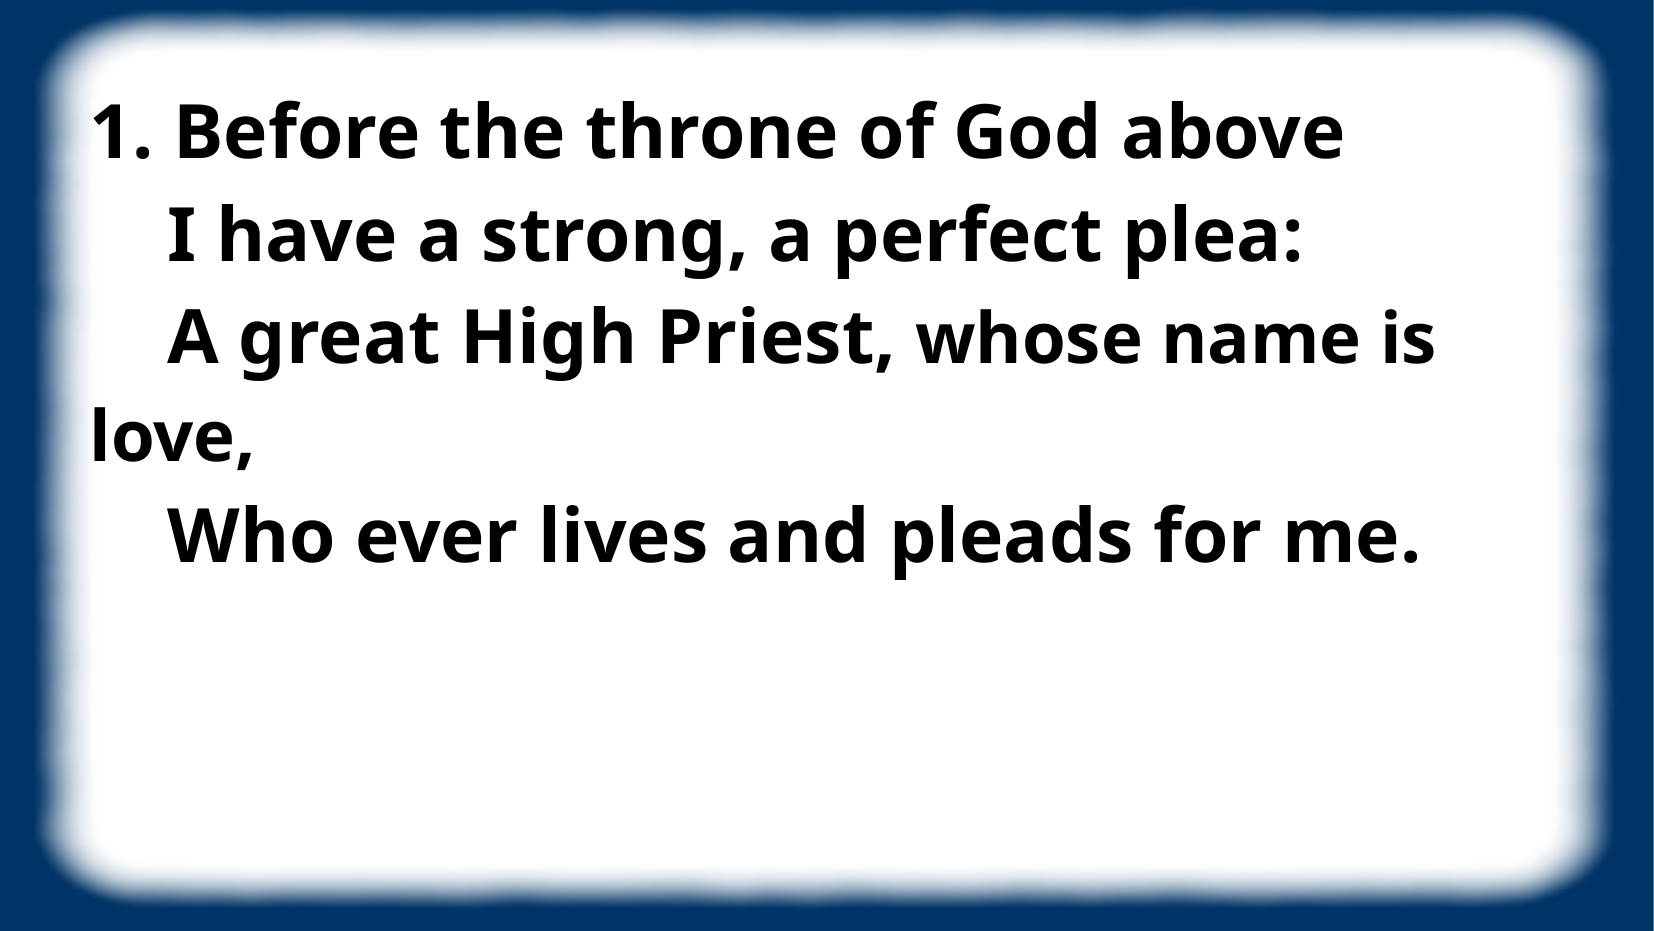

1. Before the throne of God above
 I have a strong, a perfect plea:
 A great High Priest, whose name is love,
 Who ever lives and pleads for me.